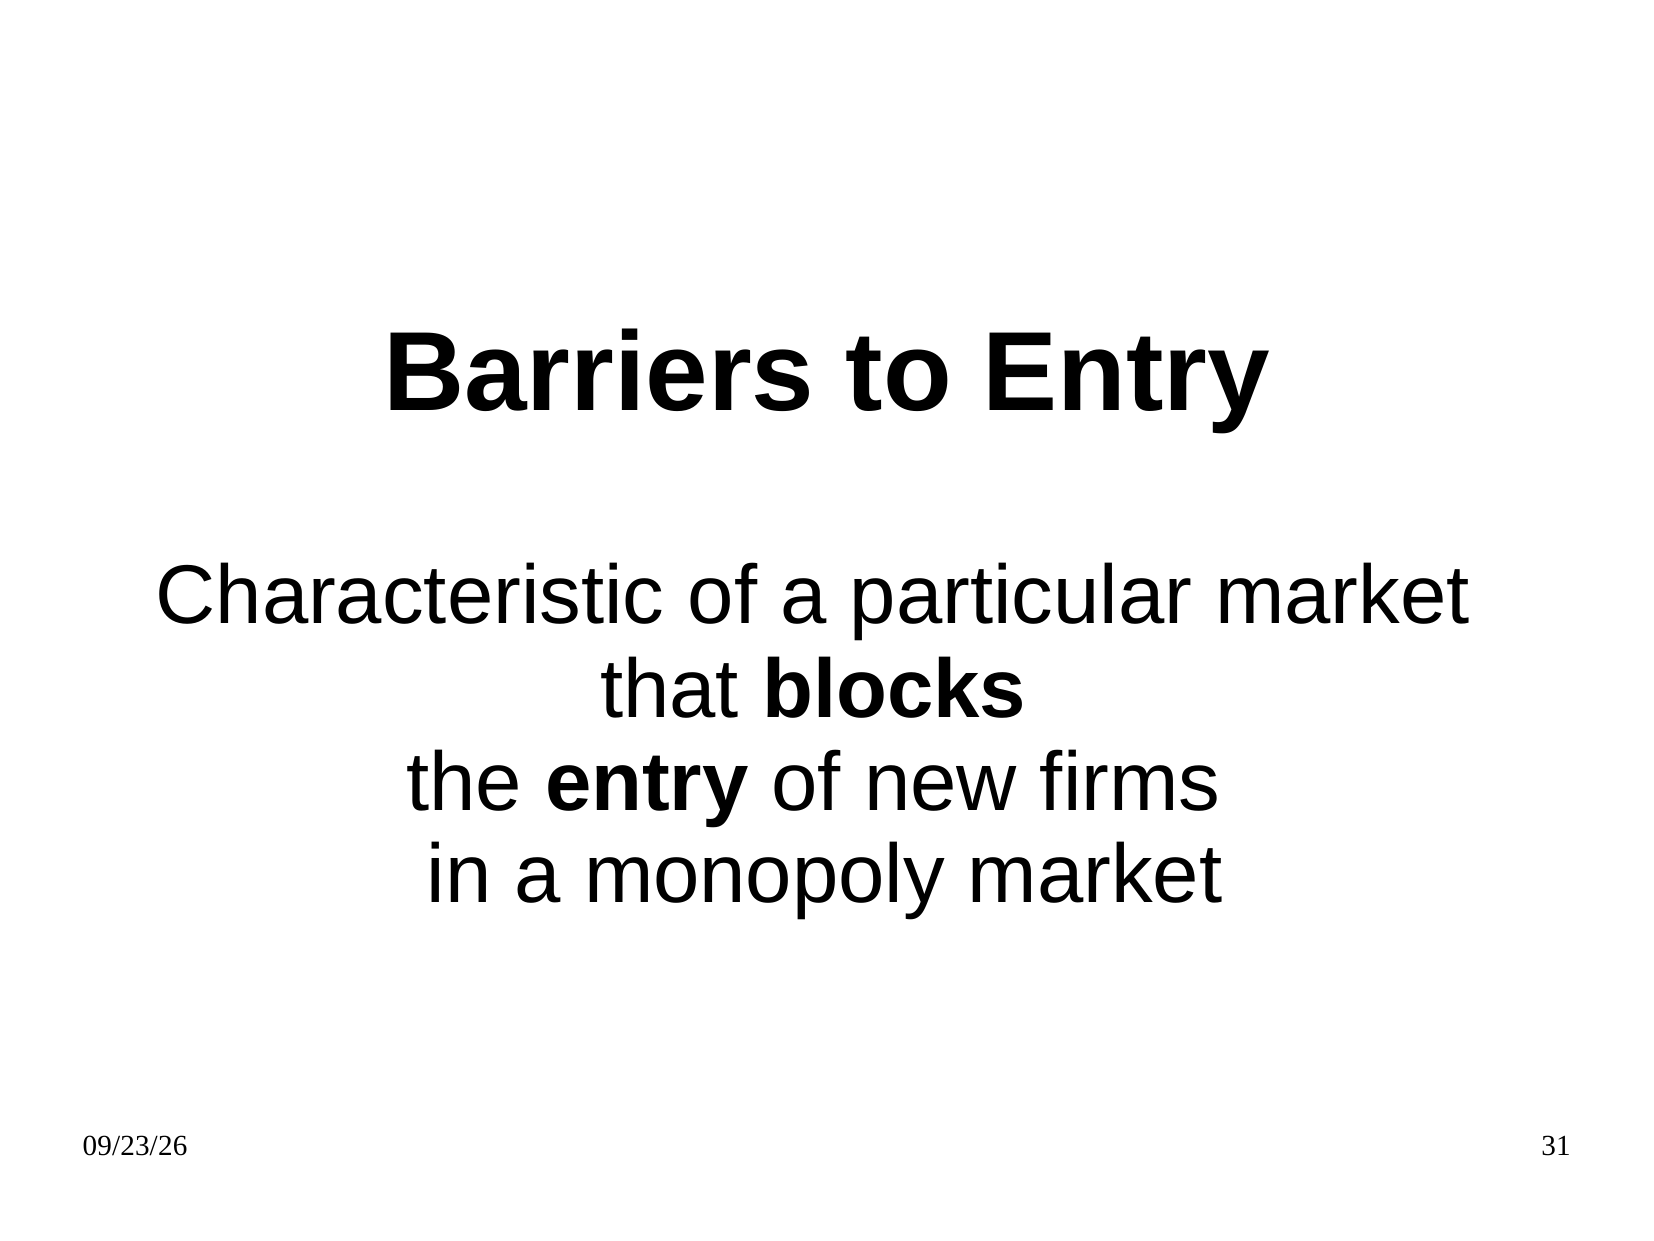

# Barriers to Entry
Characteristic of a particular market
that blocks
the entry of new firms
in a monopoly market
31